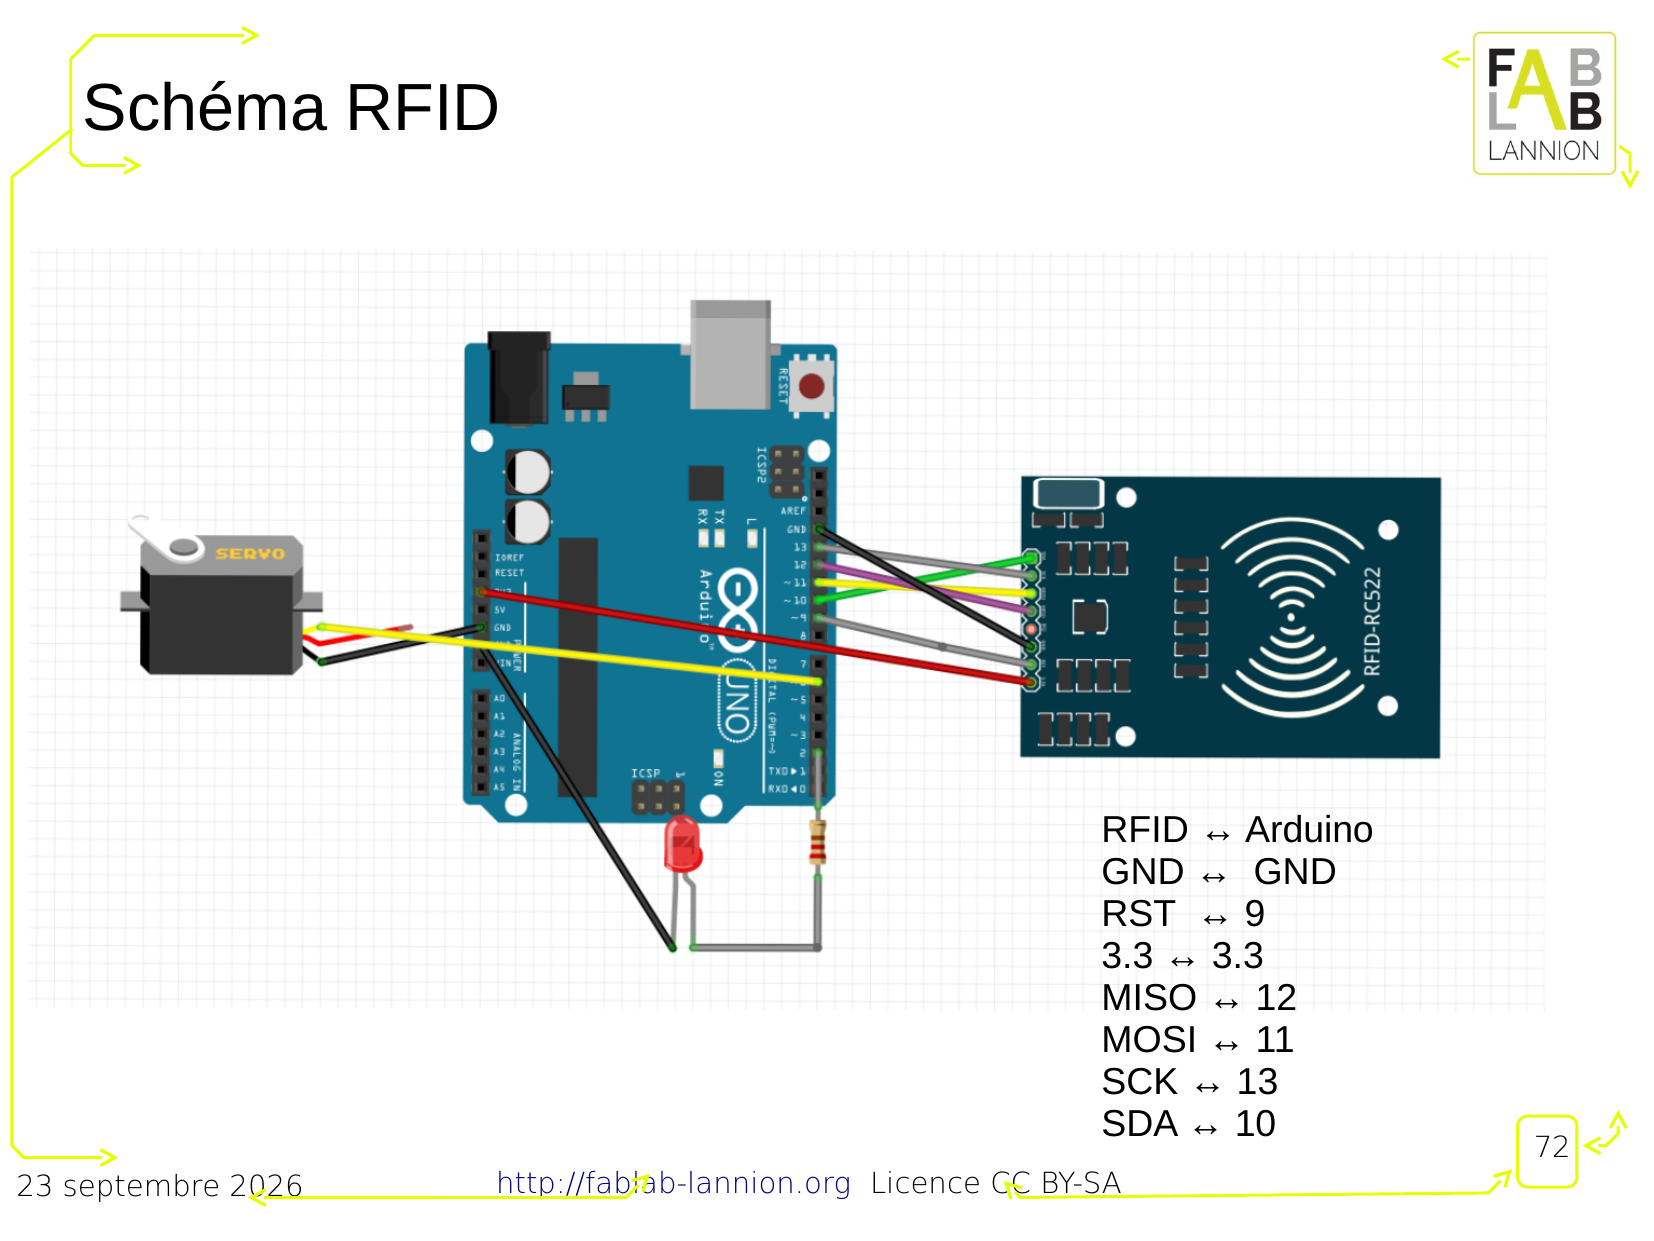

# Schéma RFID
RFID ↔ Arduino
GND ↔ GND
RST ↔ 9
3.3 ↔ 3.3
MISO ↔ 12
MOSI ↔ 11
SCK ↔ 13
SDA ↔ 10
72